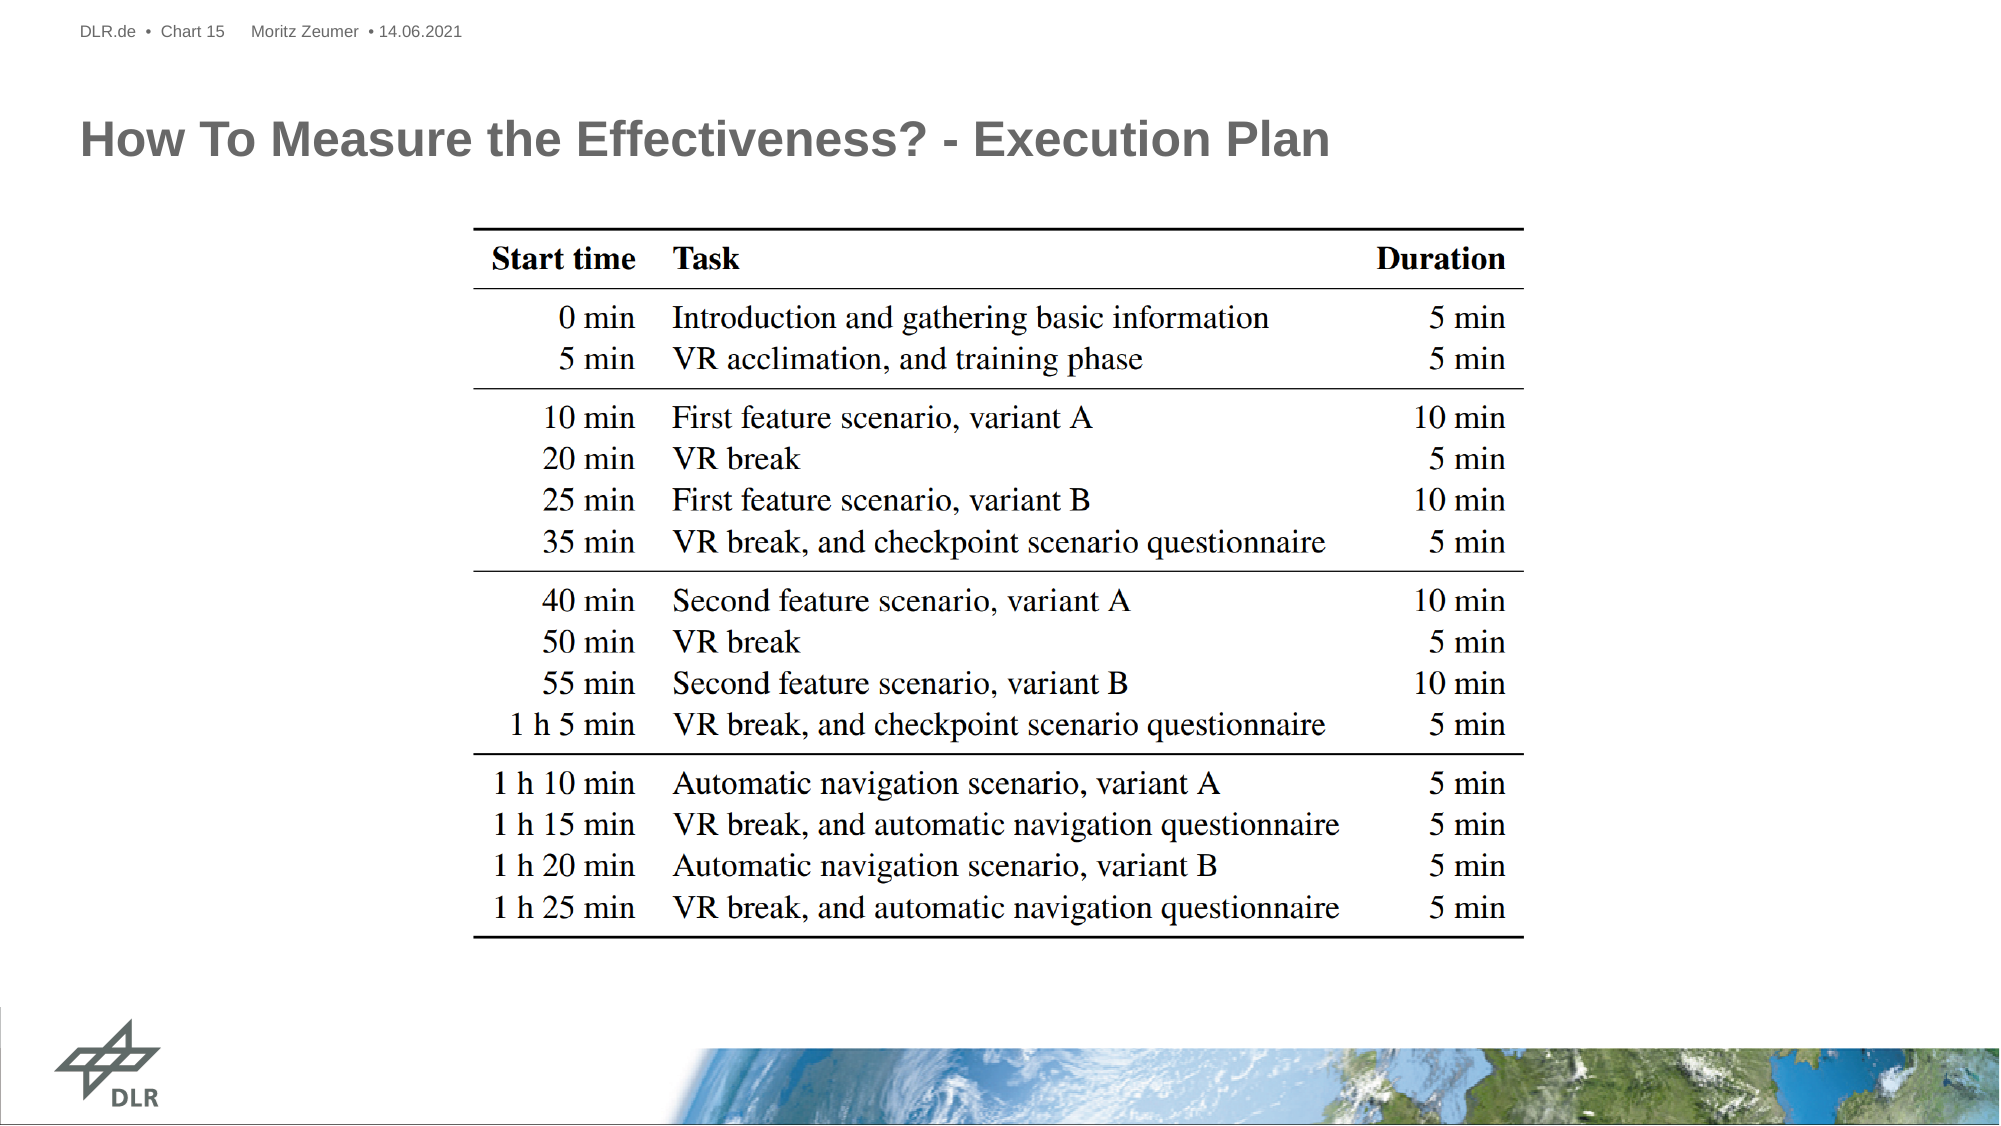

DLR.de • Chart
Moritz Zeumer  • 14.06.2021
How To Measure the Effectiveness? - Execution Plan